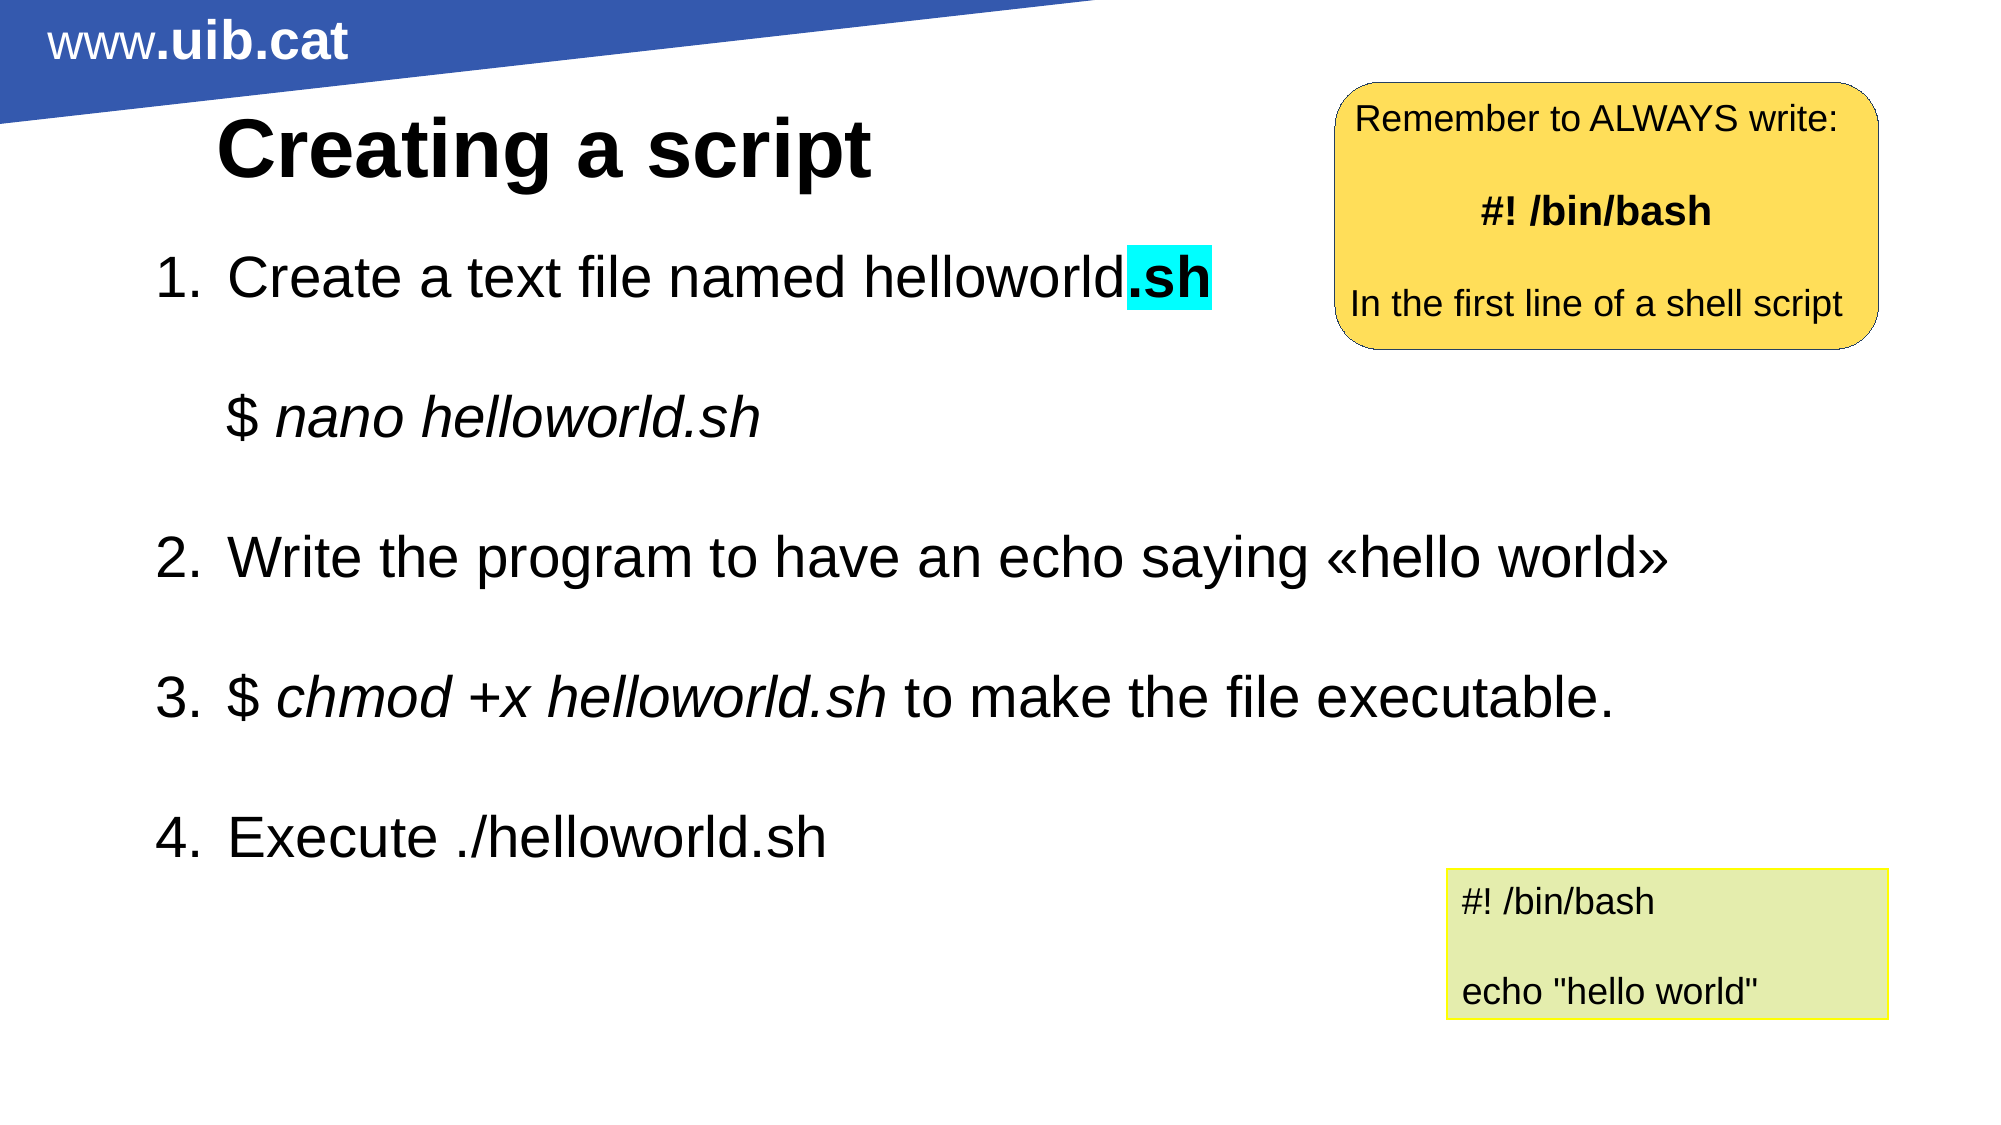

Creating a script
Remember to ALWAYS write:
#! /bin/bash
In the first line of a shell script
 Create a text file named helloworld.sh
$ nano helloworld.sh
 Write the program to have an echo saying «hello world»
 $ chmod +x helloworld.sh to make the file executable.
 Execute ./helloworld.sh
#! /bin/bash
echo "hello world"